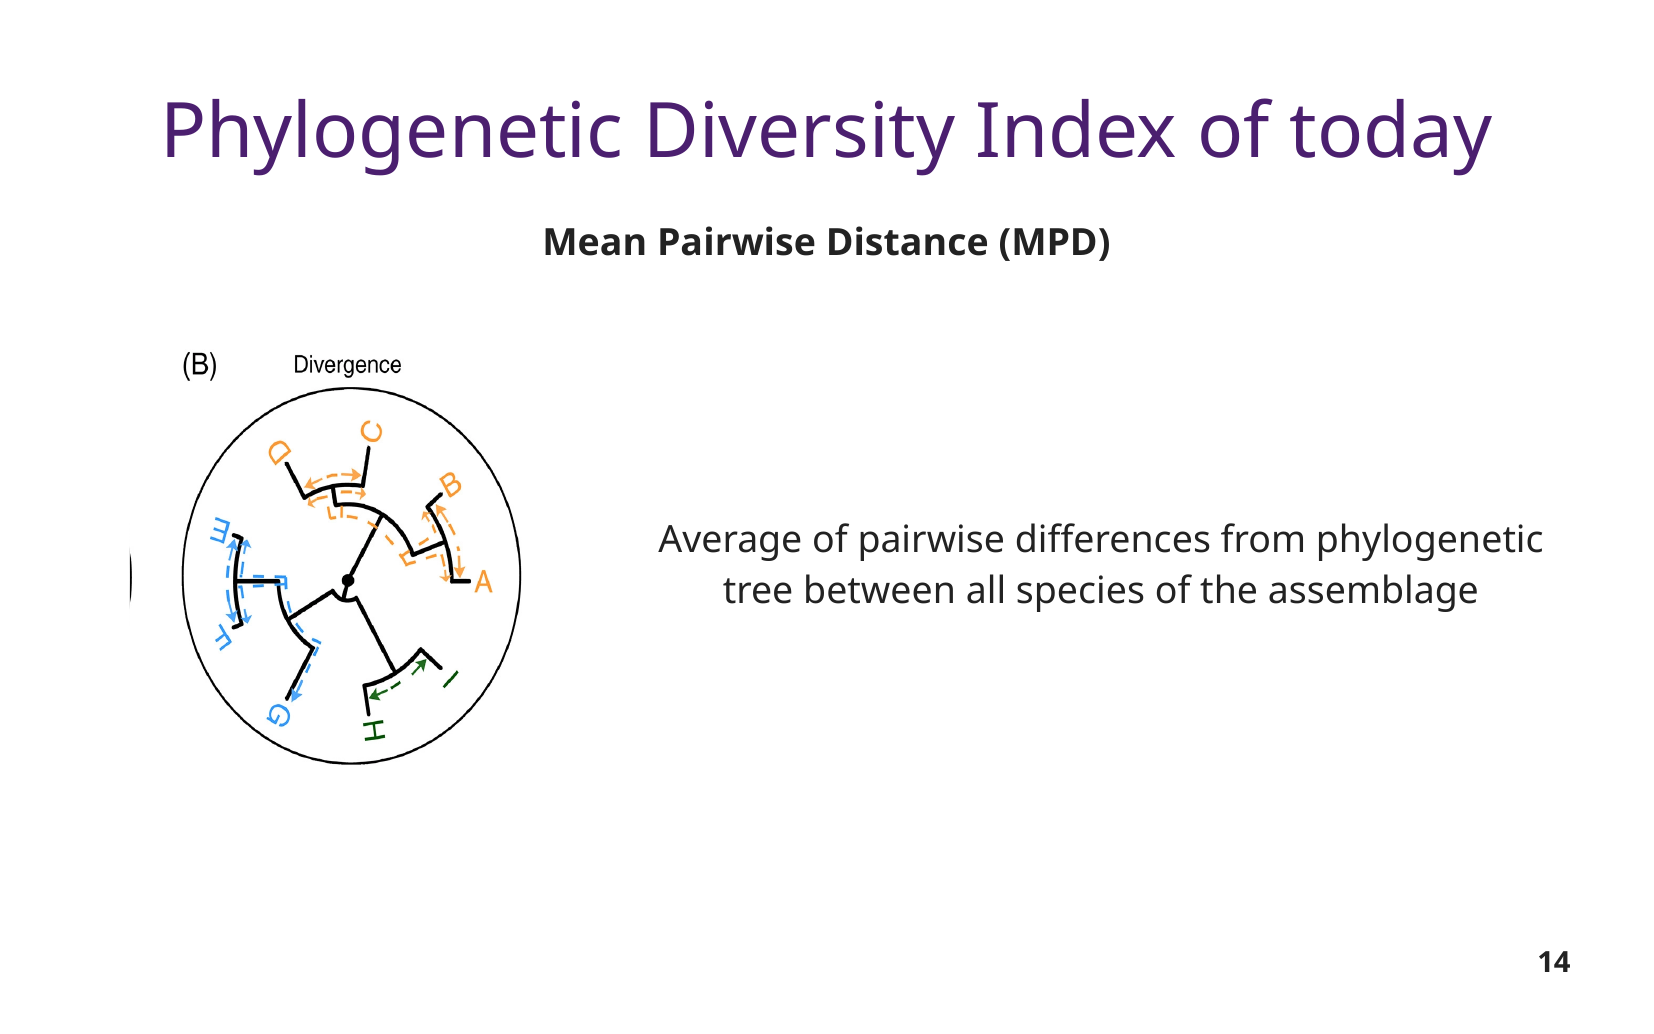

# Phylogenetic Diversity Index of today
Mean Pairwise Distance (MPD)
Average of pairwise differences from phylogenetic tree between all species of the assemblage
14